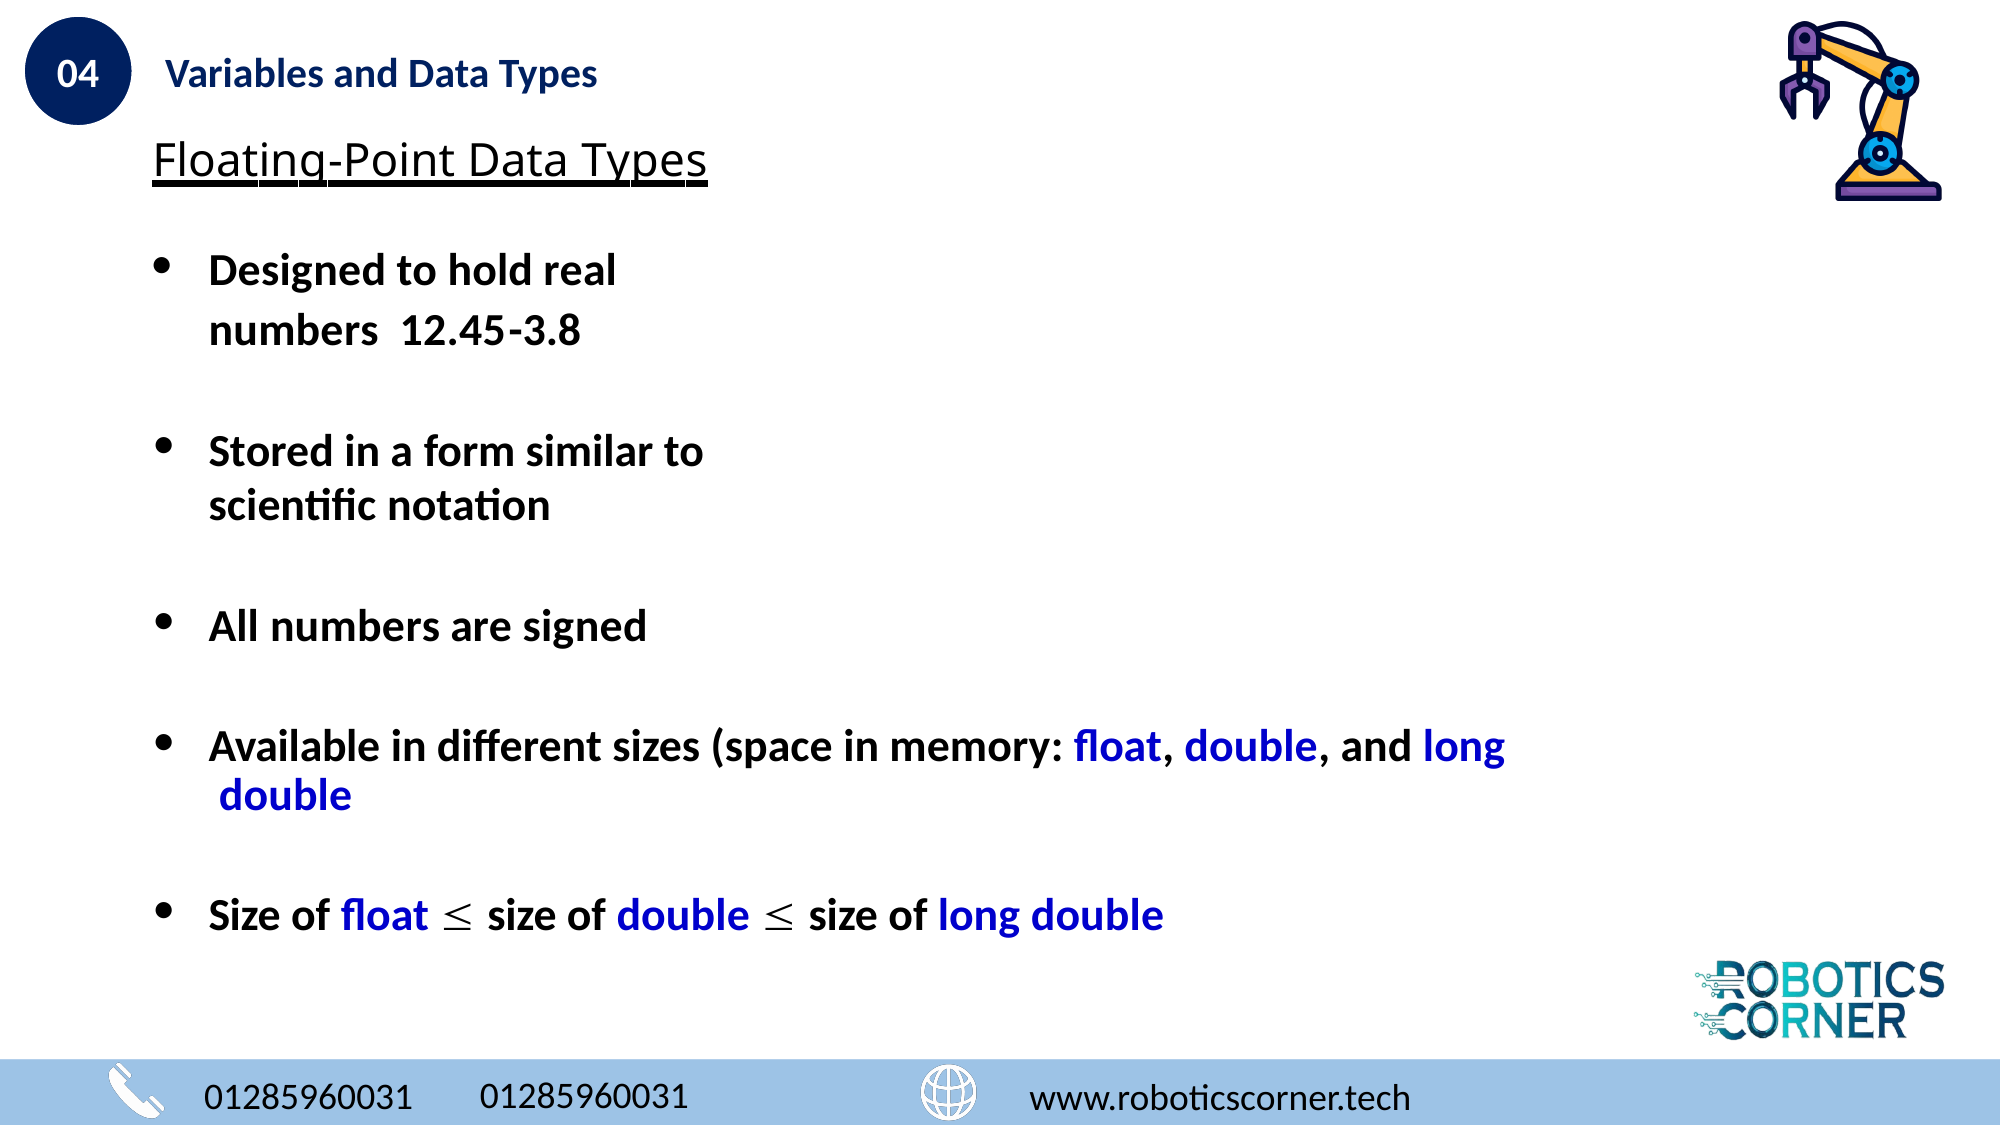

04
Variables and Data Types
# Floating-Point Data Types
Designed to hold real numbers 12.45	-3.8
Stored in a form similar to scientific notation
All numbers are signed
Available in different sizes (space in memory: float, double, and long double
Size of float  size of double  size of long double
01285960031
01285960031
www.roboticscorner.tech